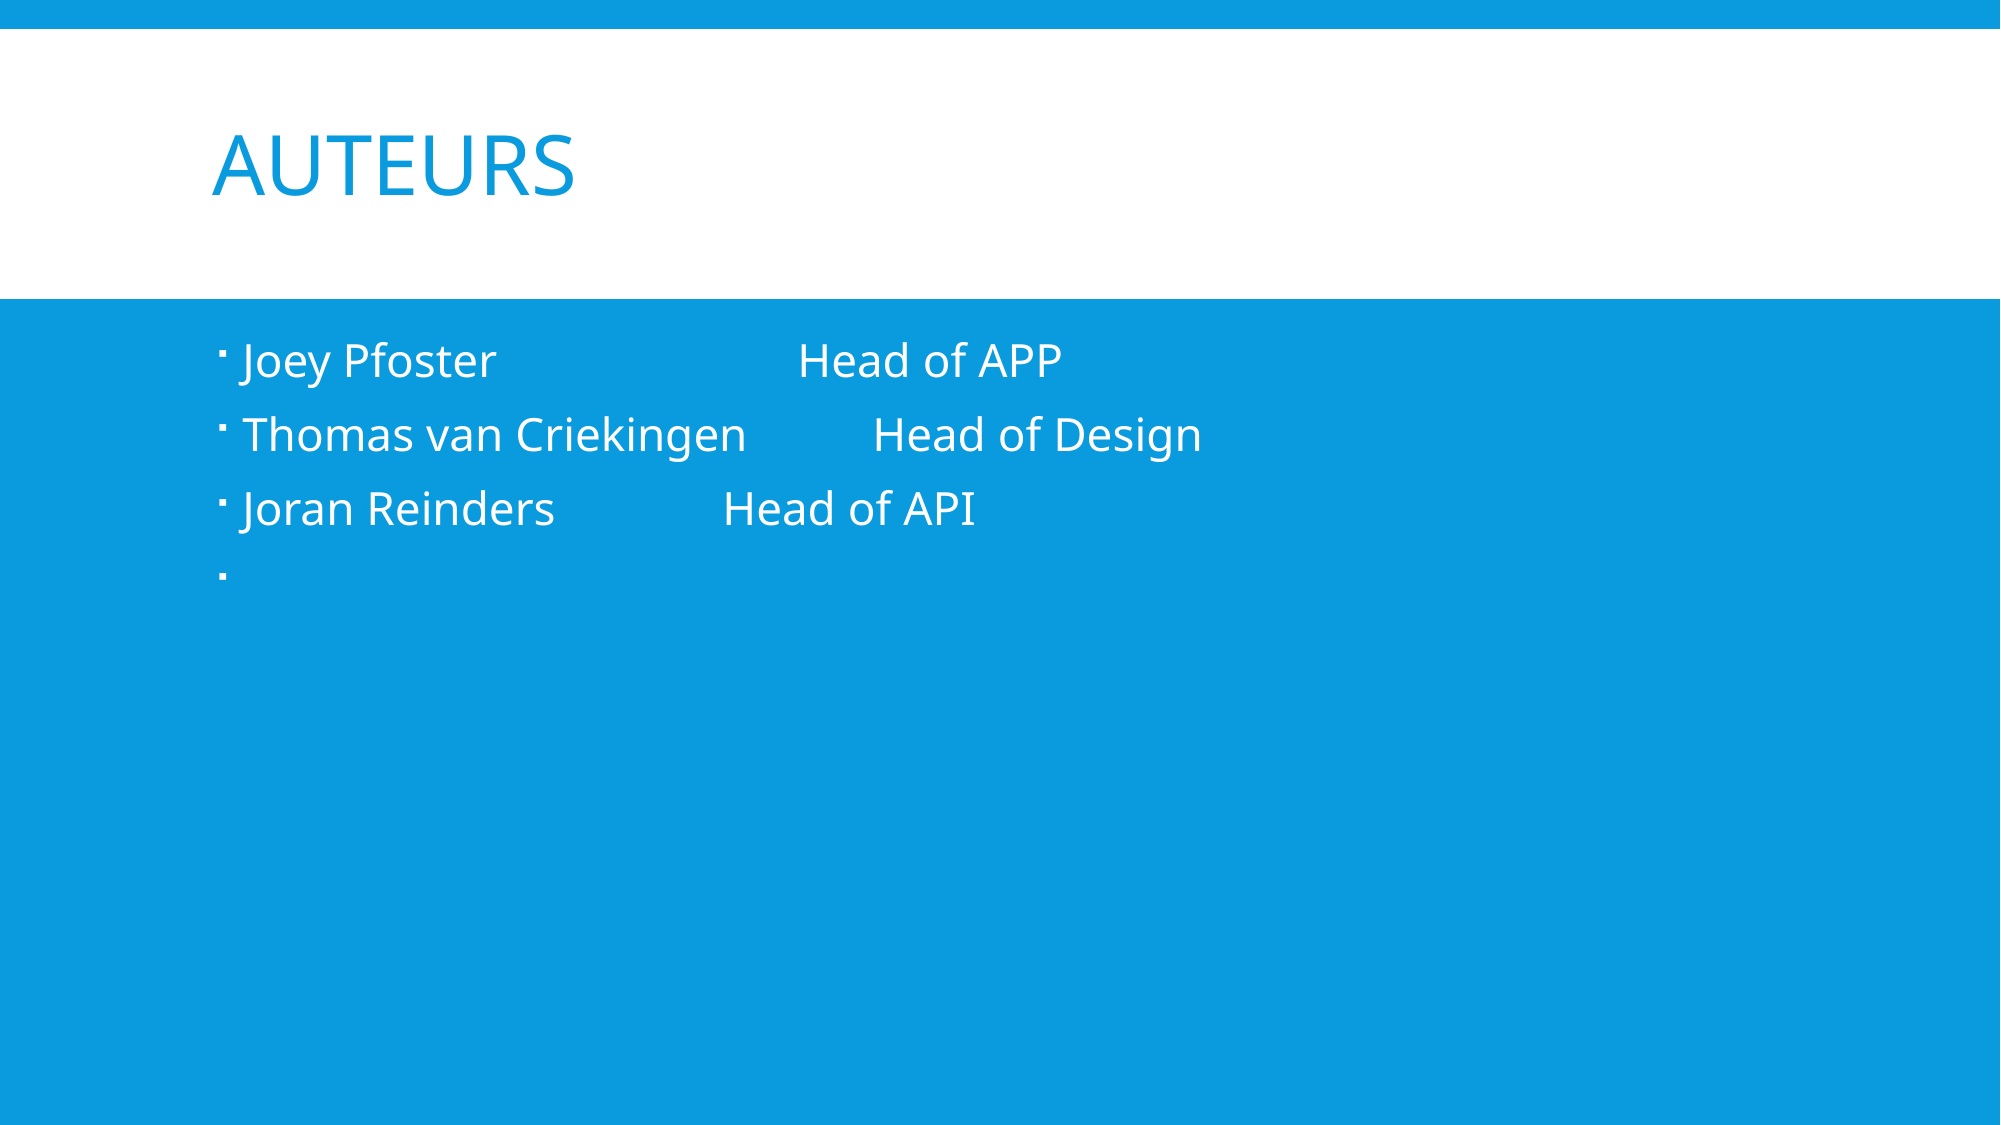

# Auteurs
Joey Pfoster 				Head of APP
Thomas van Criekingen		Head of Design
Joran Reinders			Head of API